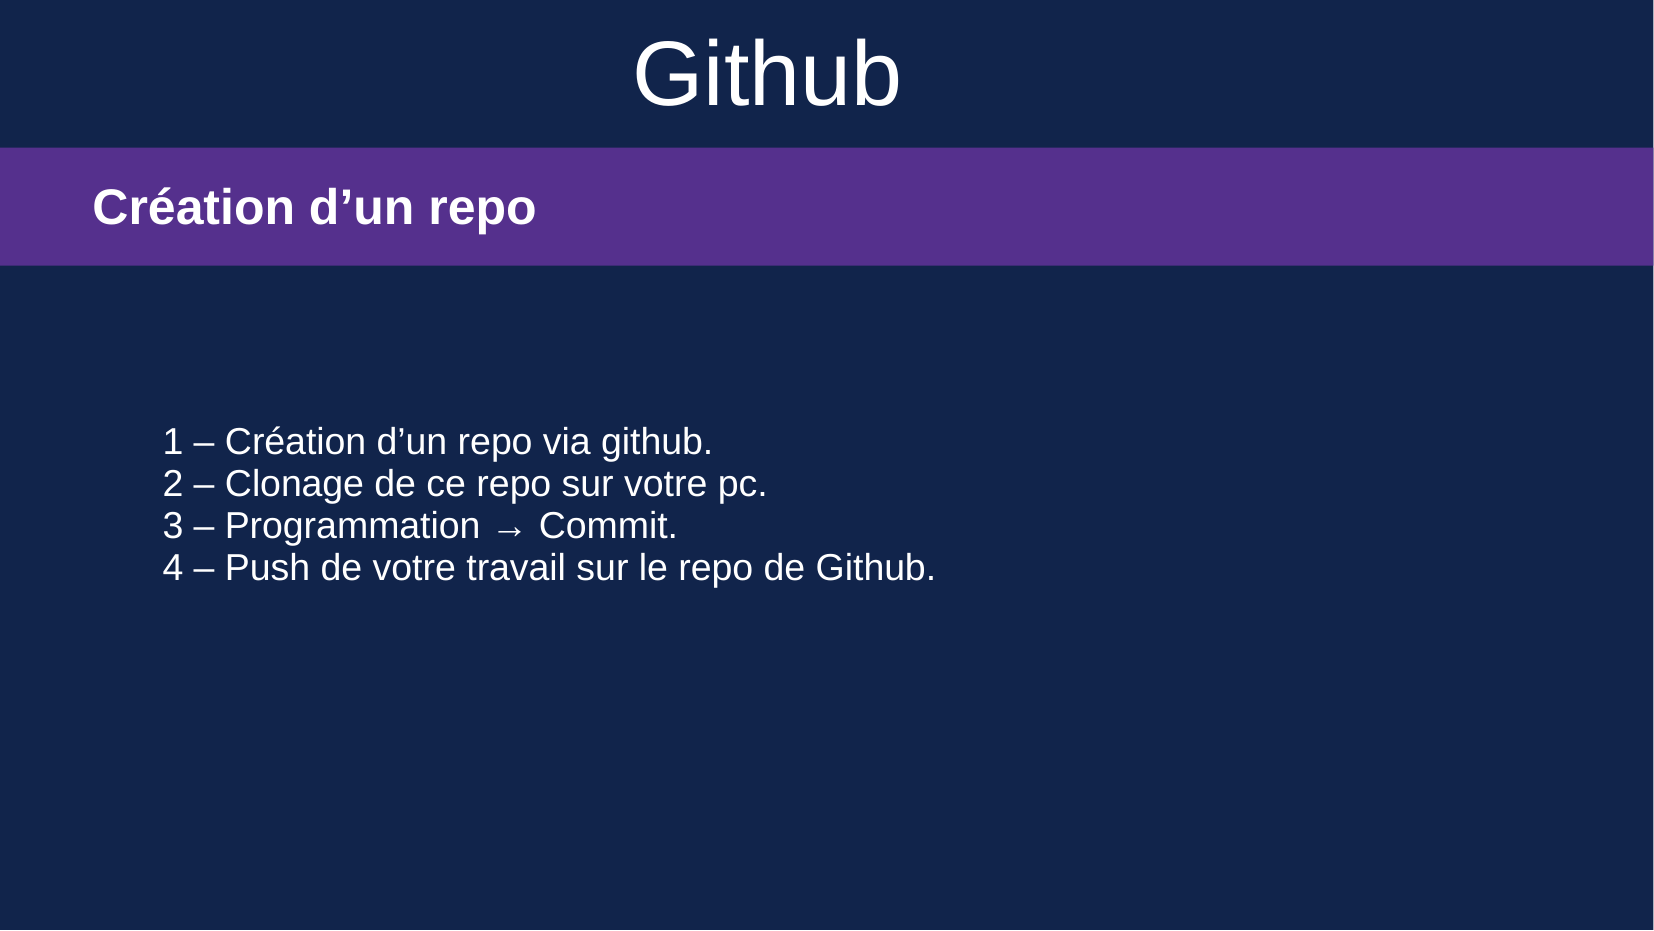

# Github
Création d’un repo
1 – Création d’un repo via github.
2 – Clonage de ce repo sur votre pc.
3 – Programmation → Commit.
4 – Push de votre travail sur le repo de Github.